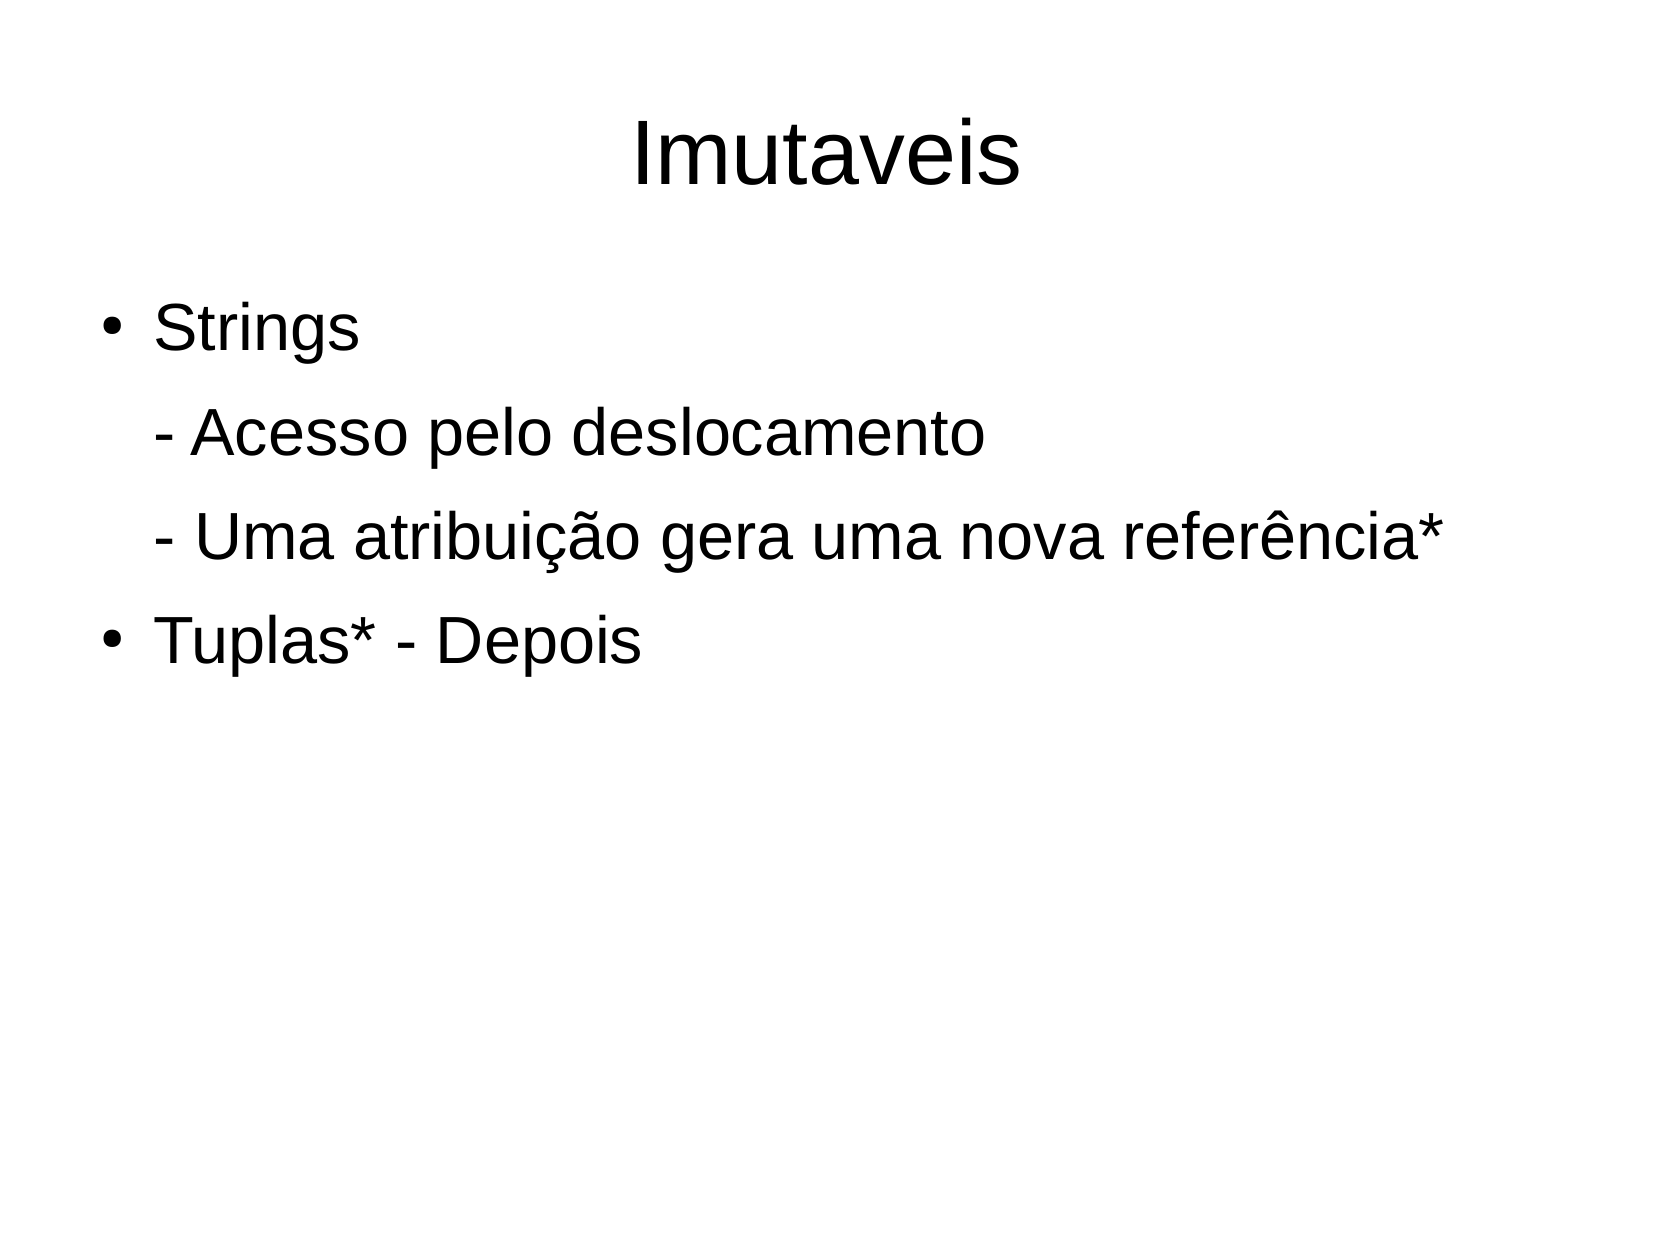

# Imutaveis
Strings
- Acesso pelo deslocamento
- Uma atribuição gera uma nova referência*
Tuplas* - Depois